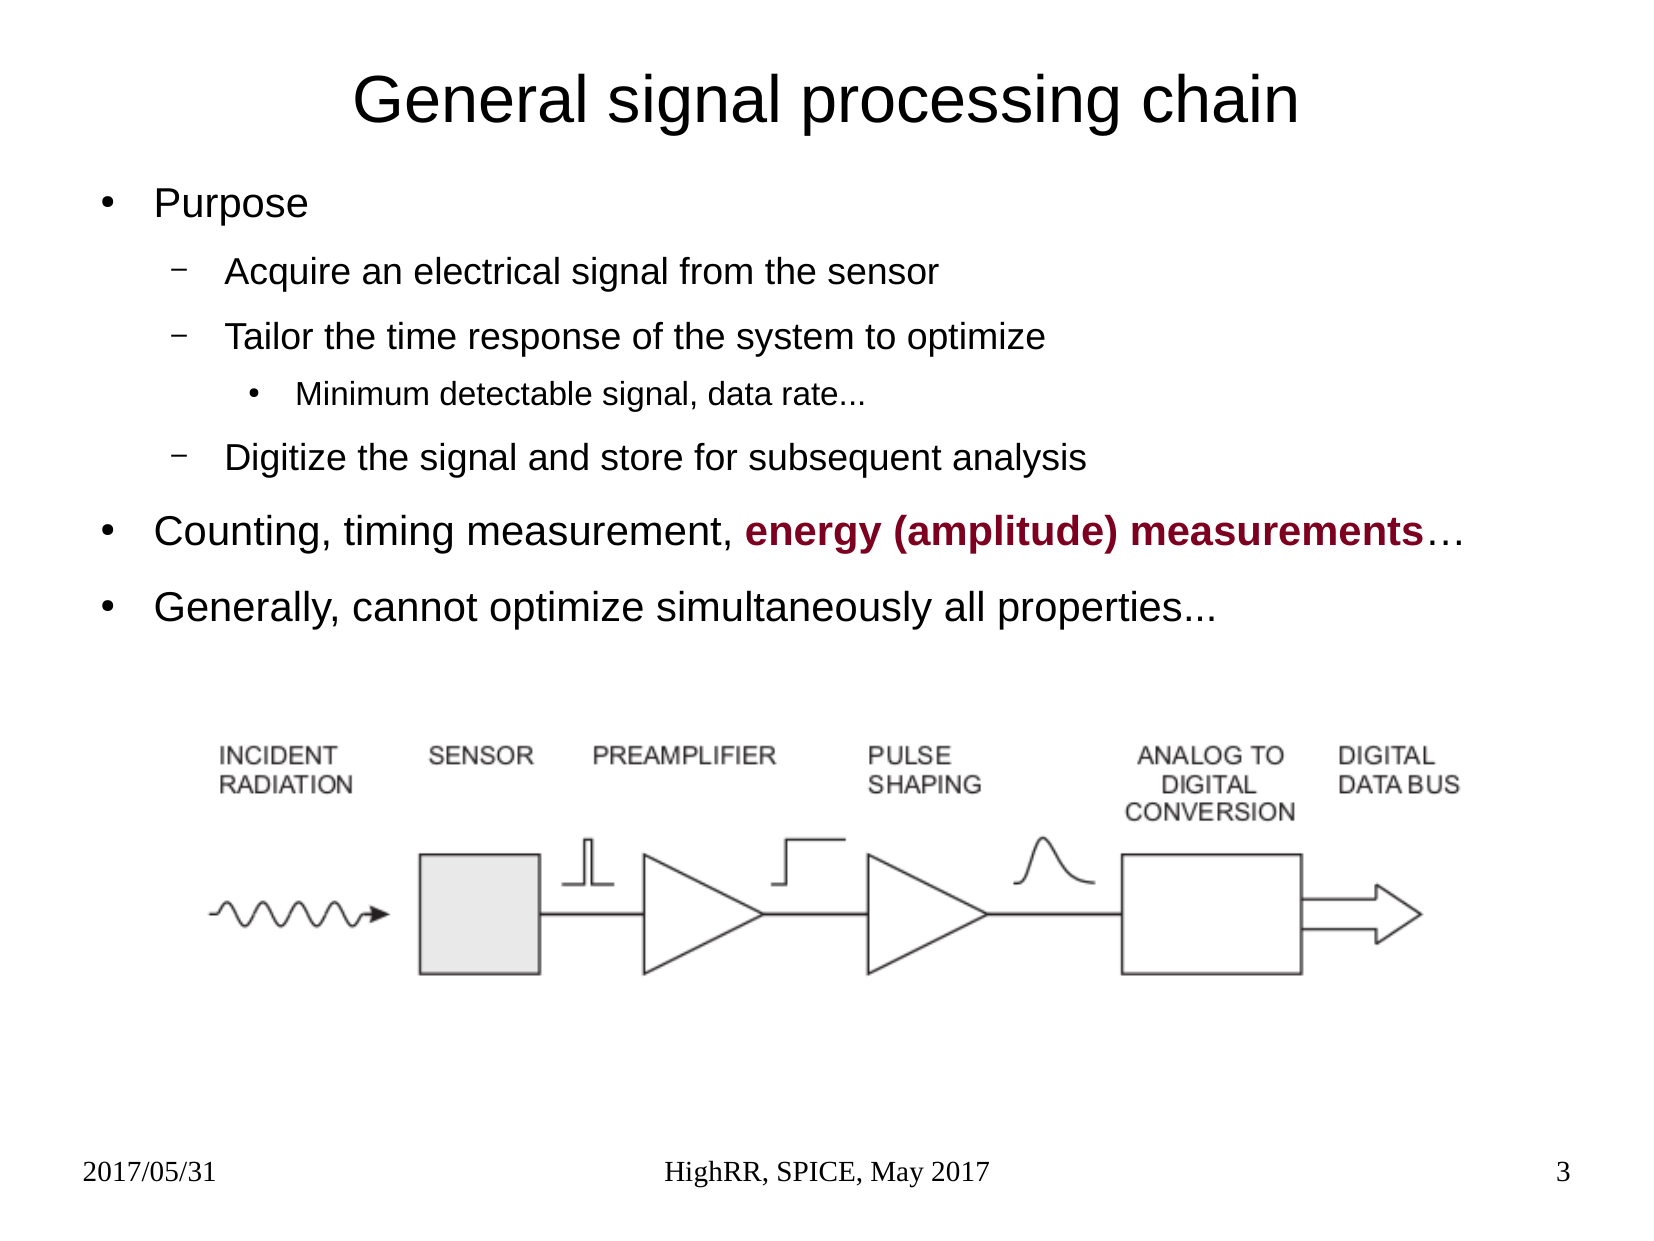

# General signal processing chain
Purpose
Acquire an electrical signal from the sensor
Tailor the time response of the system to optimize
Minimum detectable signal, data rate...
Digitize the signal and store for subsequent analysis
Counting, timing measurement, energy (amplitude) measurements…
Generally, cannot optimize simultaneously all properties...
2017/05/31
HighRR, SPICE, May 2017
3